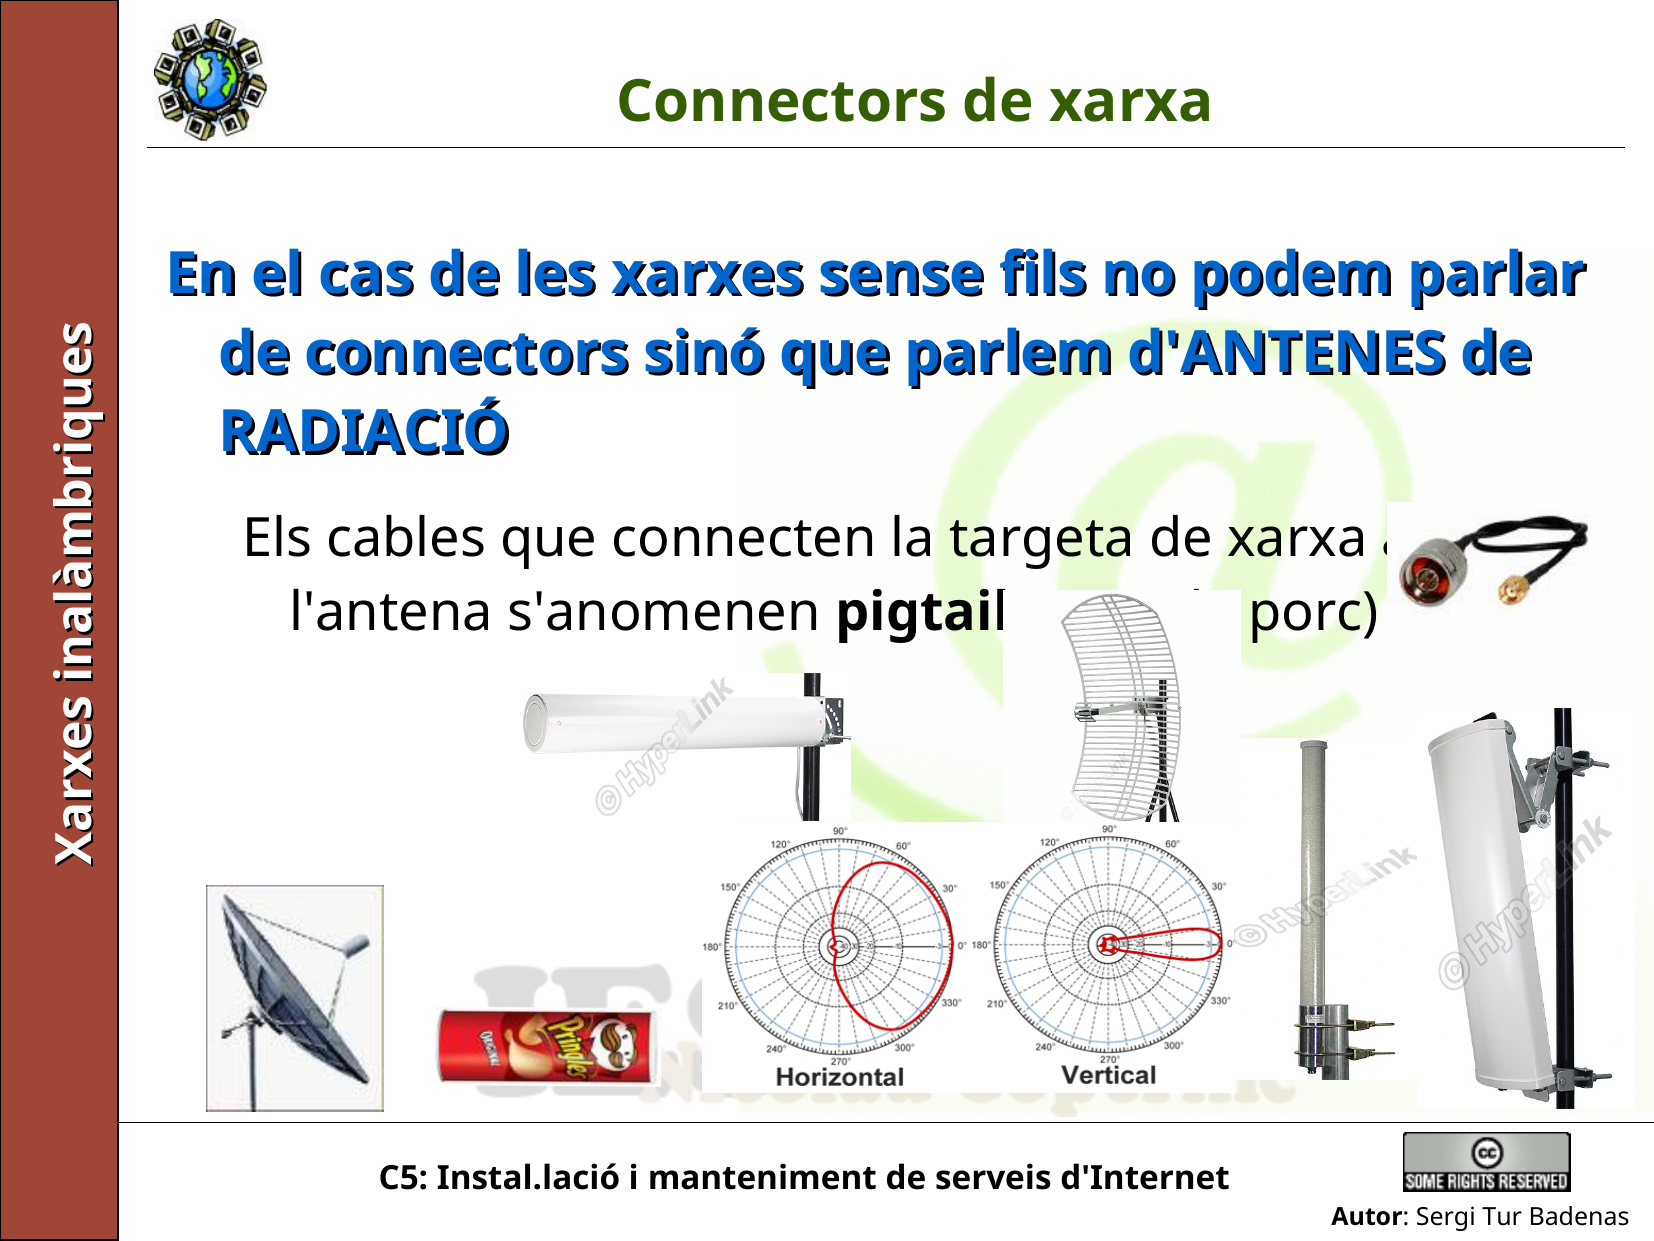

# Connectors de xarxa
En el cas de les xarxes sense fils no podem parlar de connectors sinó que parlem d'ANTENES de RADIACIÓ
Els cables que connecten la targeta de xarxa amb l'antena s'anomenen pigtails (cua de porc)